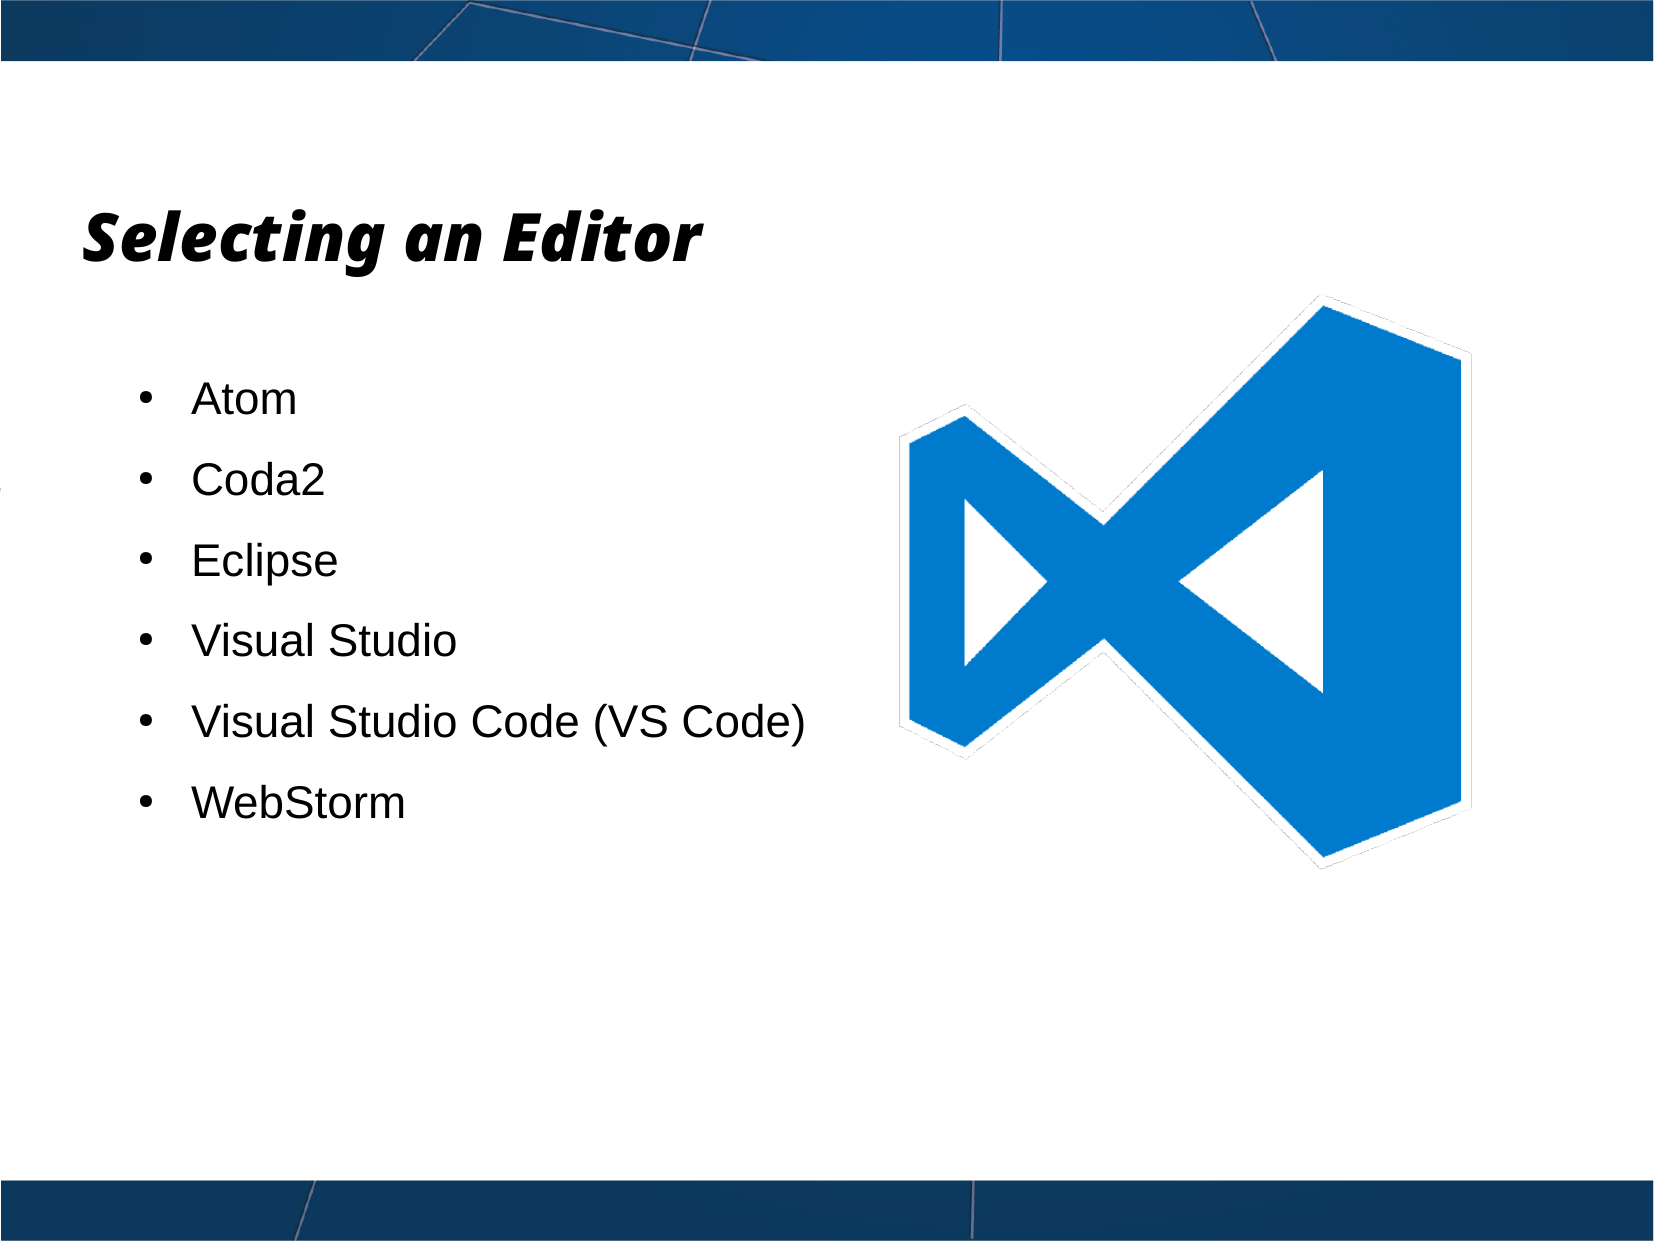

# Selecting an Editor
Atom
Coda2
Eclipse
Visual Studio
Visual Studio Code (VS Code)
WebStorm